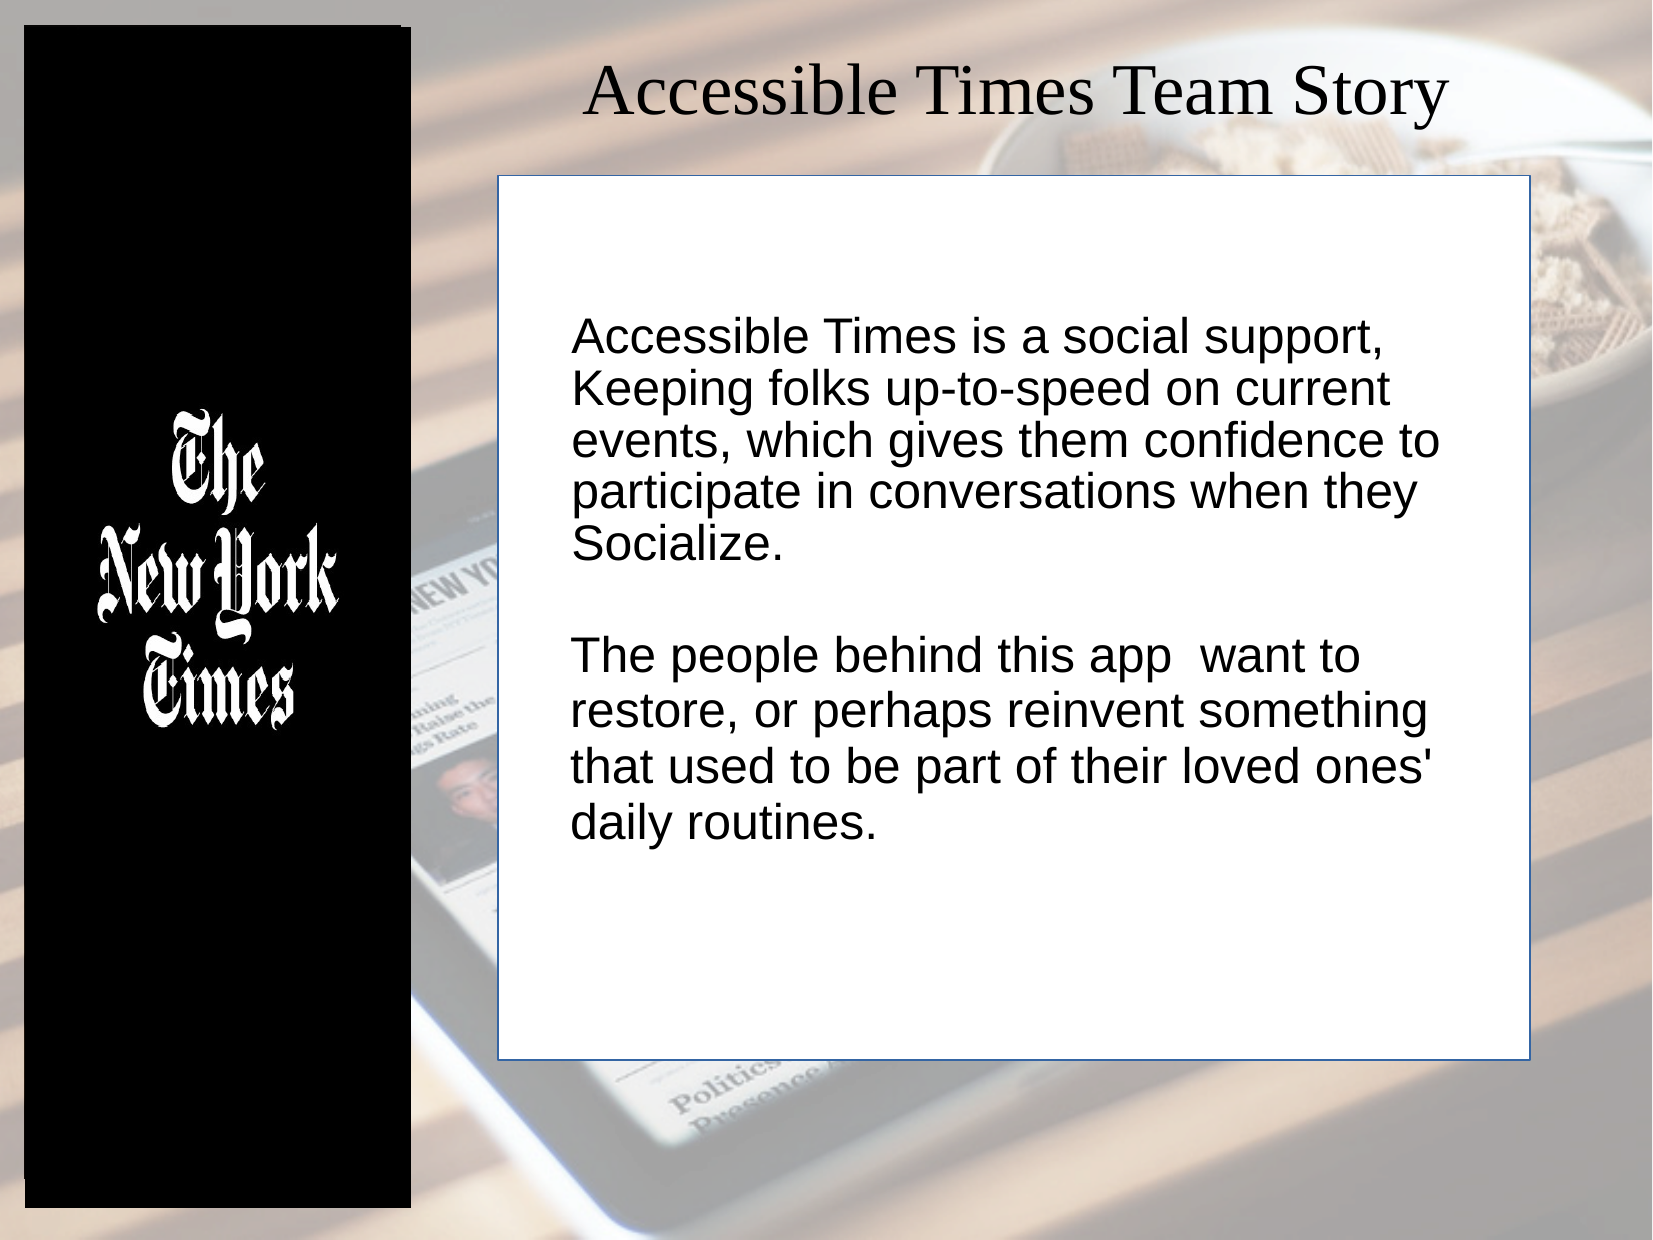

Accessible Times Team Story
Accessible Times is a social support,
Keeping folks up-to-speed on current
events, which gives them confidence to
participate in conversations when they
Socialize.
The people behind this app want to
restore, or perhaps reinvent something
that used to be part of their loved ones'
daily routines.